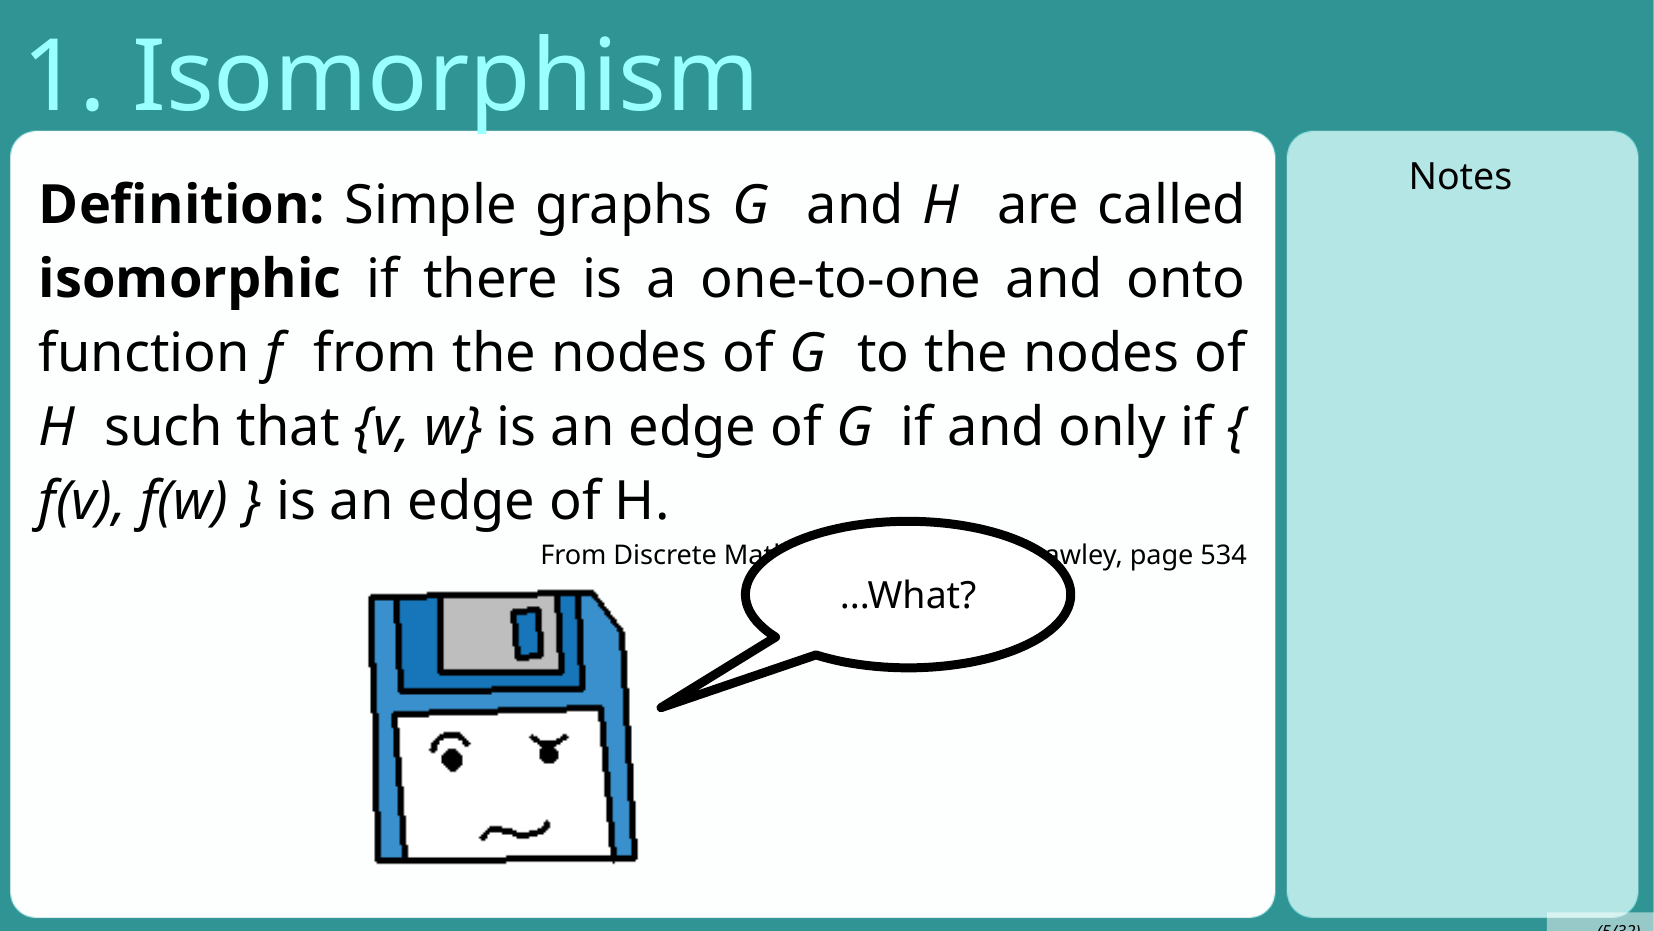

# 1. Isomorphism
Notes
Definition: Simple graphs G and H are called isomorphic if there is a one-to-one and onto function f from the nodes of G to the nodes of H such that {v, w} is an edge of G if and only if { f(v), f(w) } is an edge of H.
From Discrete Mathematics, Ensley & Crawley, page 534
...What?